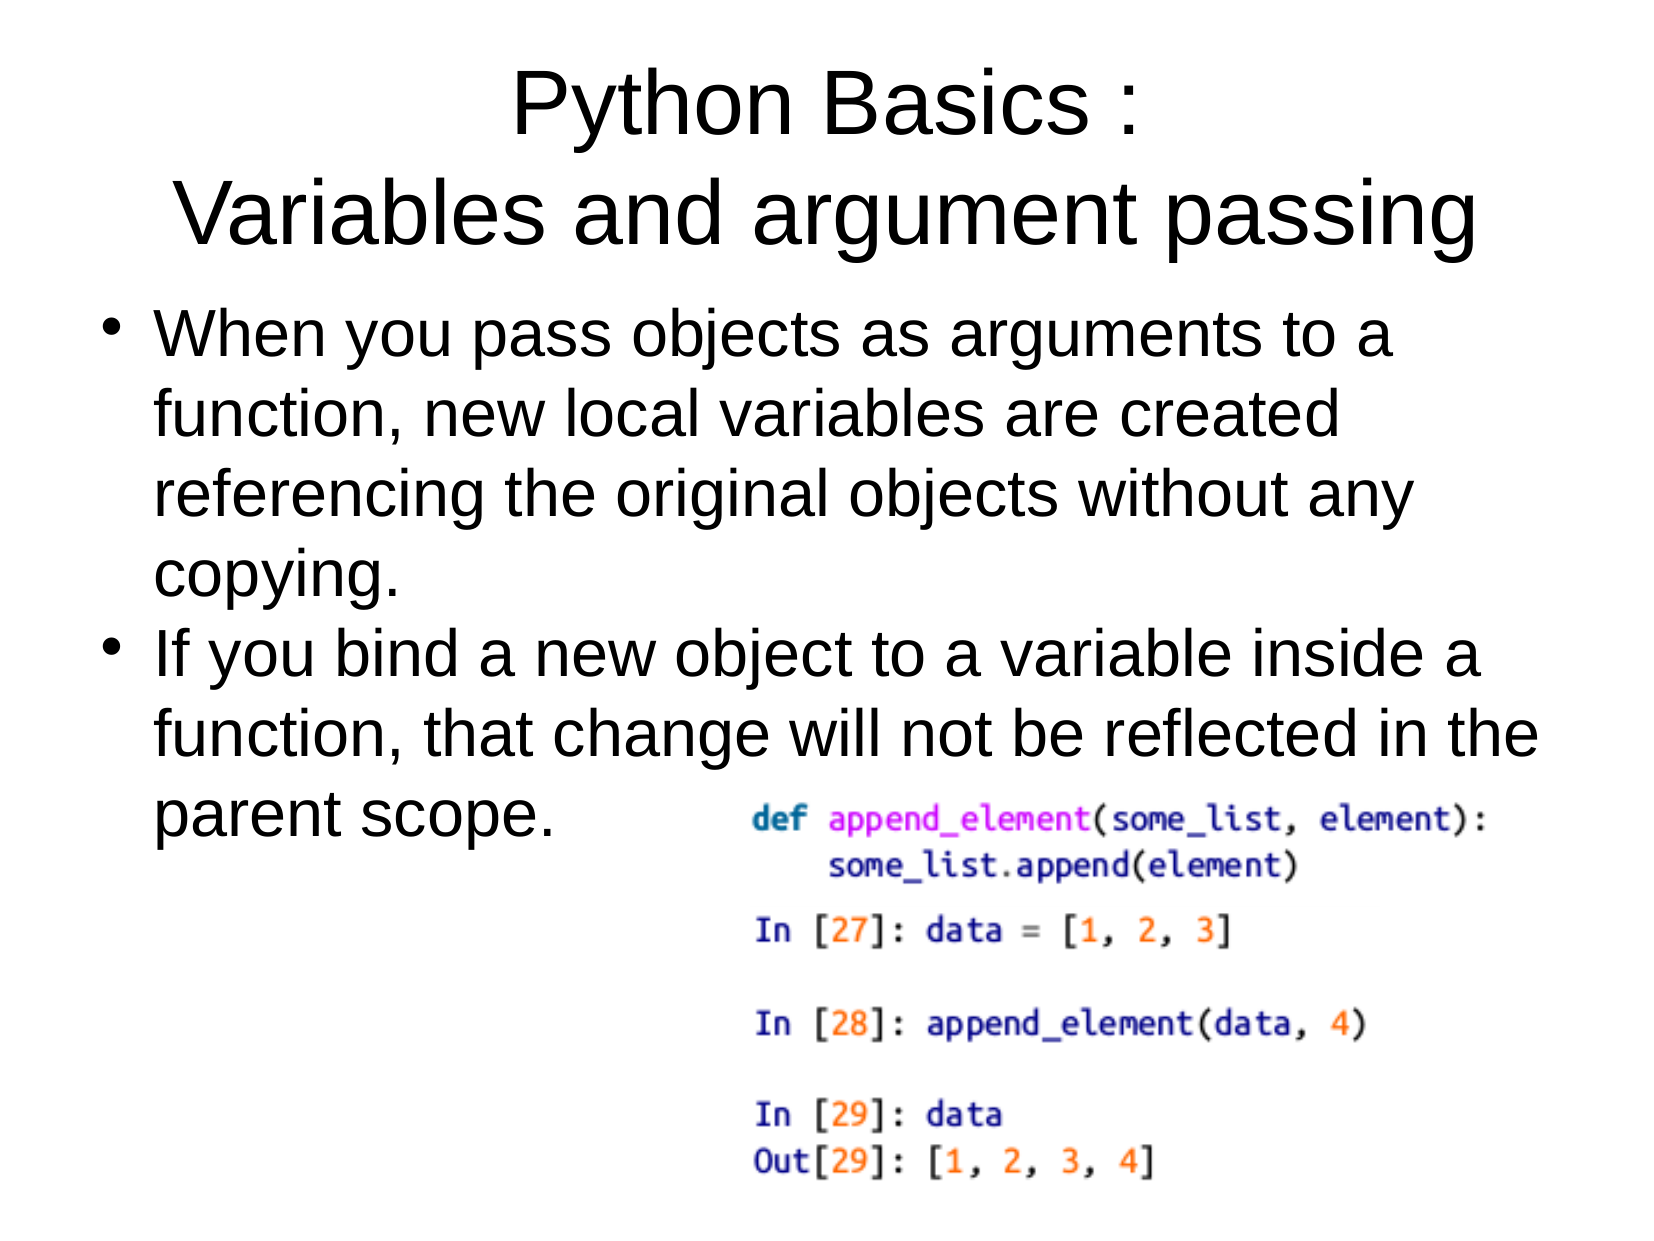

Python Basics :
Variables and argument passing
When you pass objects as arguments to a function, new local variables are created referencing the original objects without any copying.
If you bind a new object to a variable inside a function, that change will not be reflected in the parent scope.